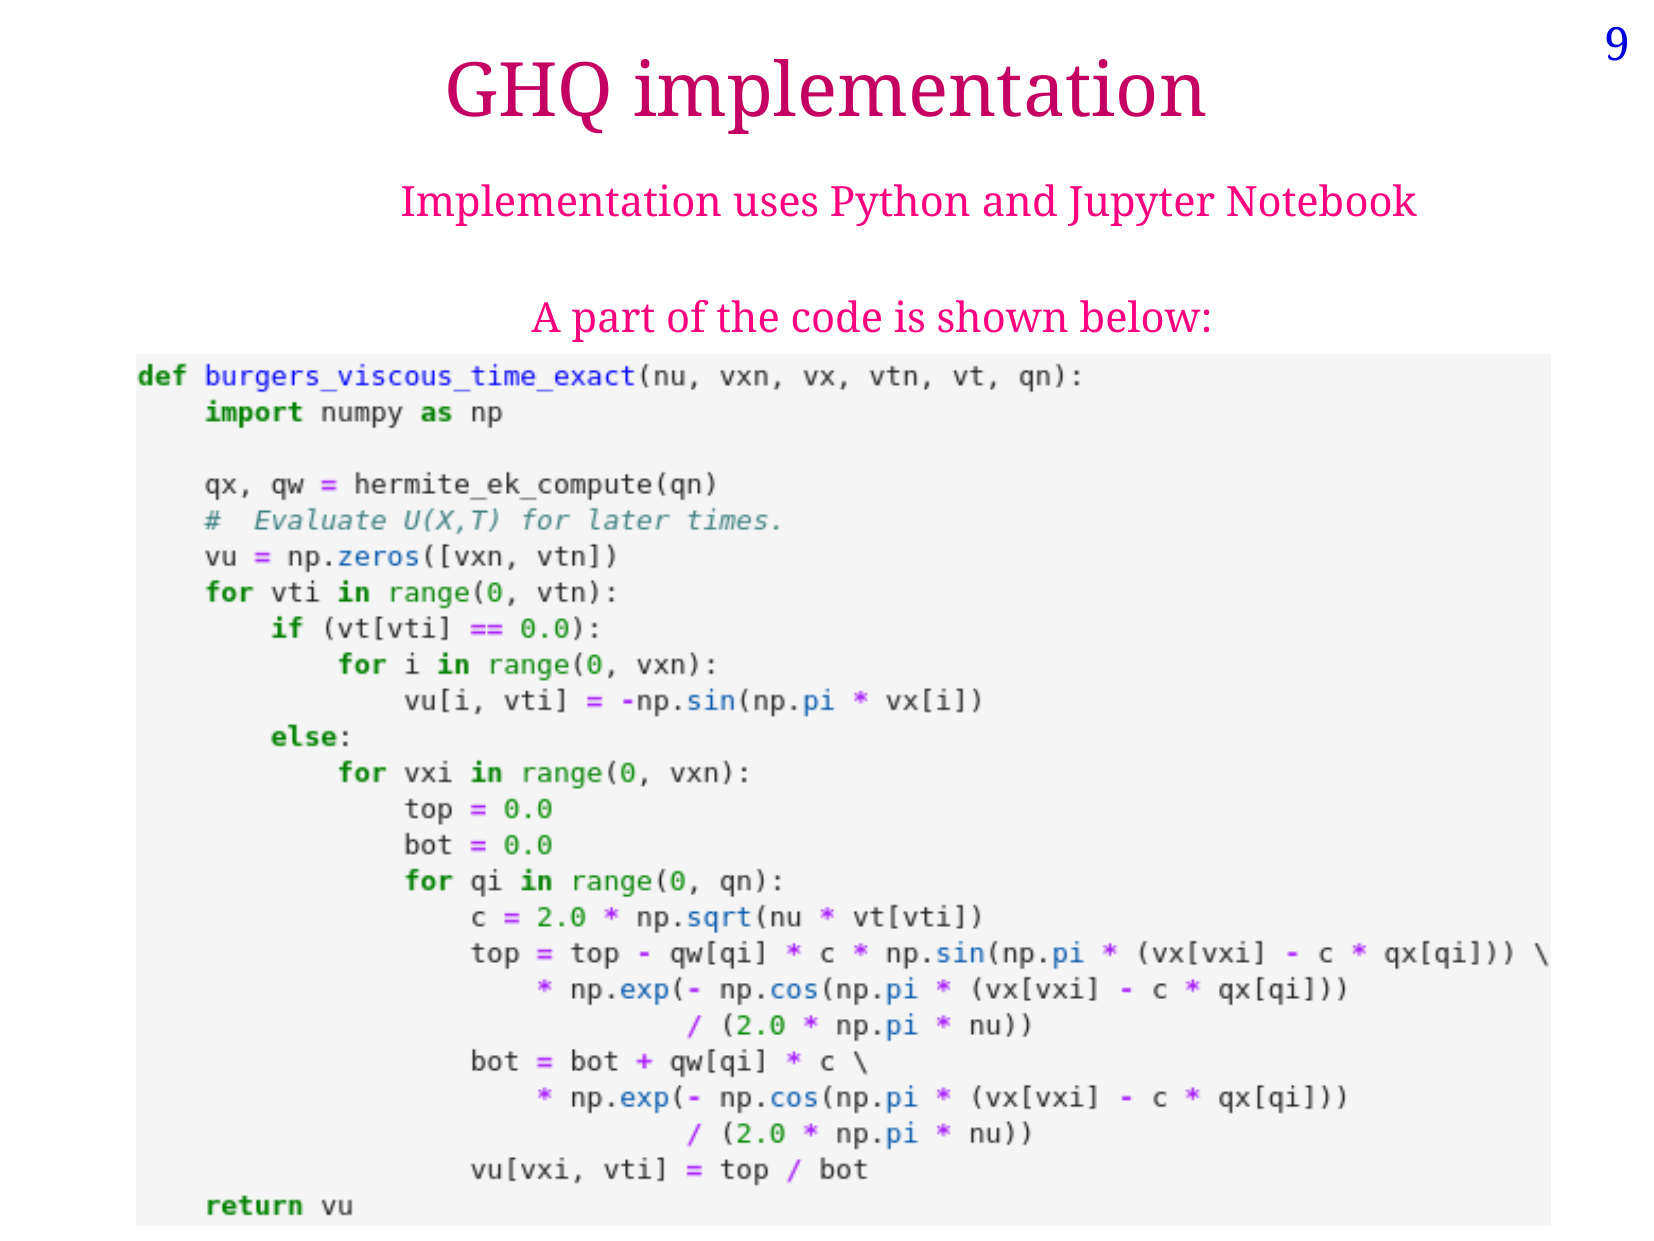

9
# GHQ implementation
Implementation uses Python and Jupyter Notebook
A part of the code is shown below: